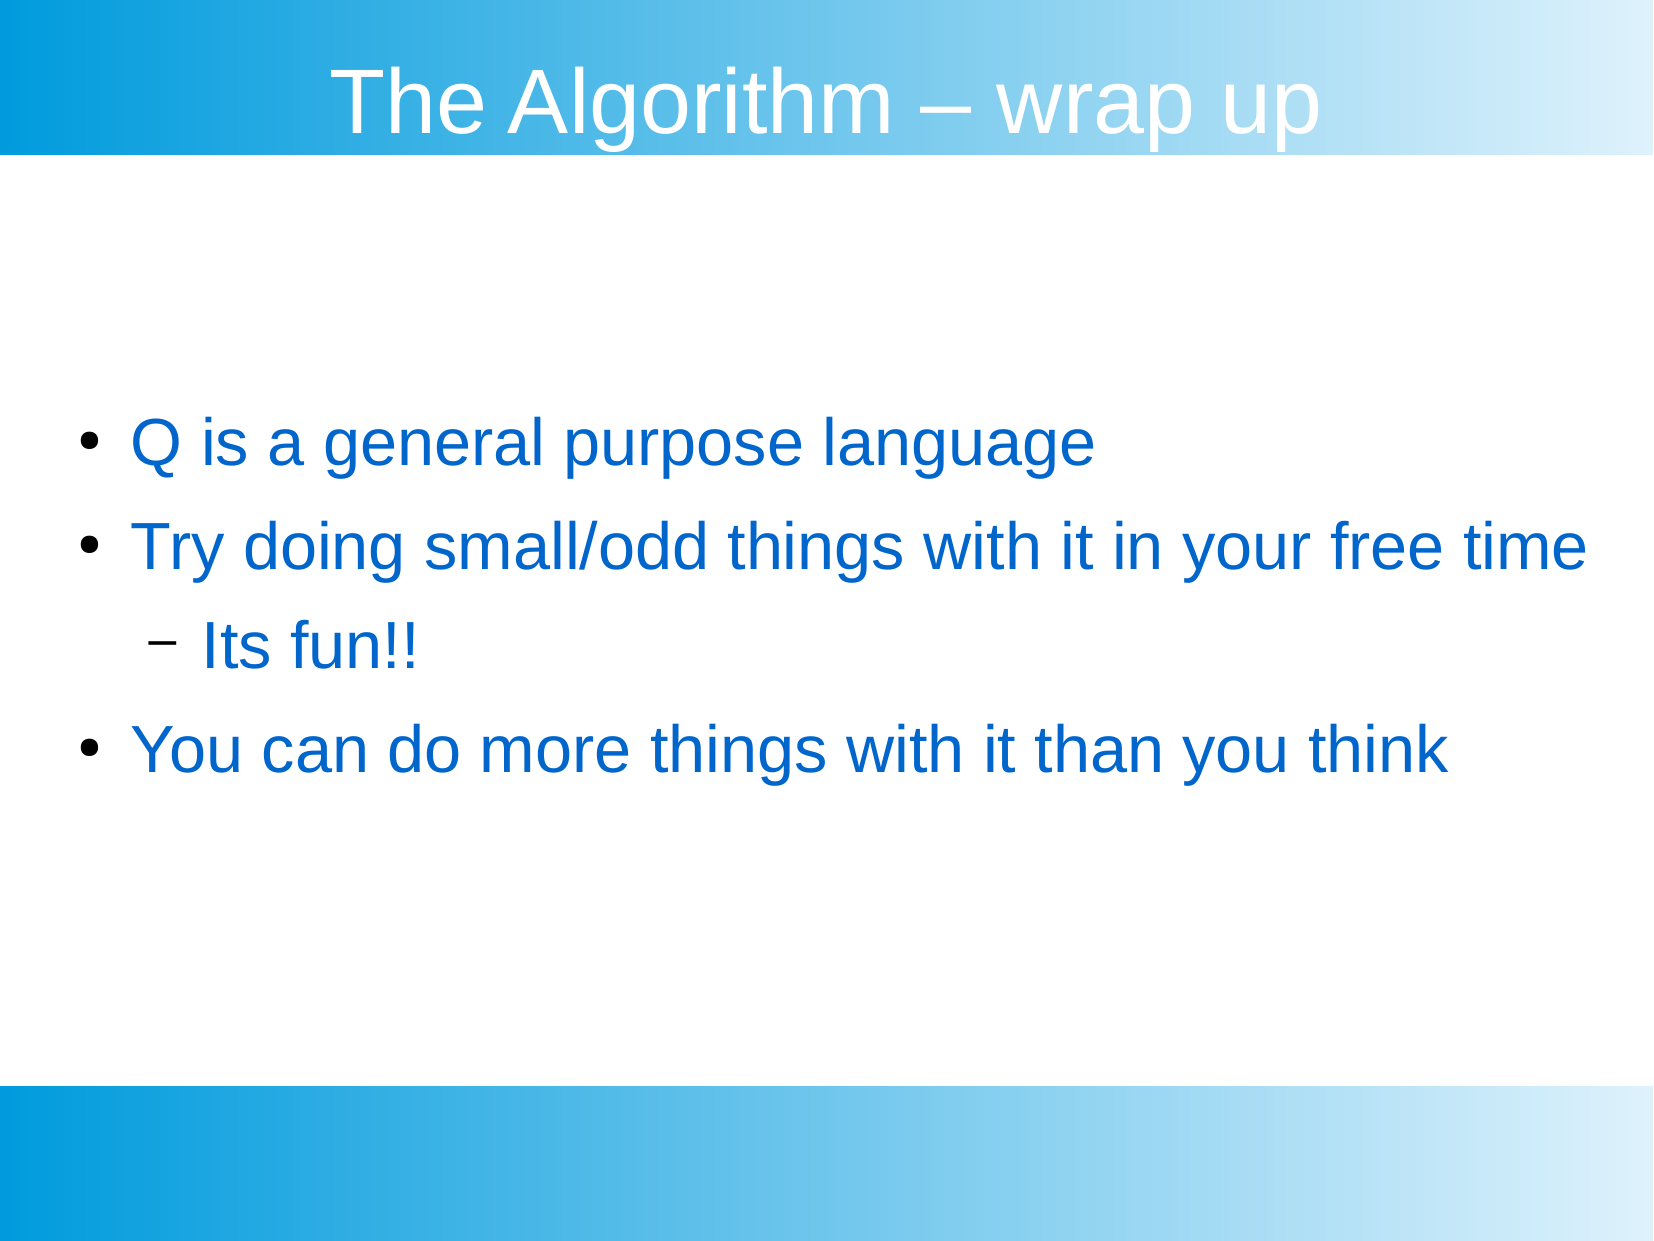

# The Algorithm – wrap up
Q is a general purpose language
Try doing small/odd things with it in your free time
Its fun!!
You can do more things with it than you think